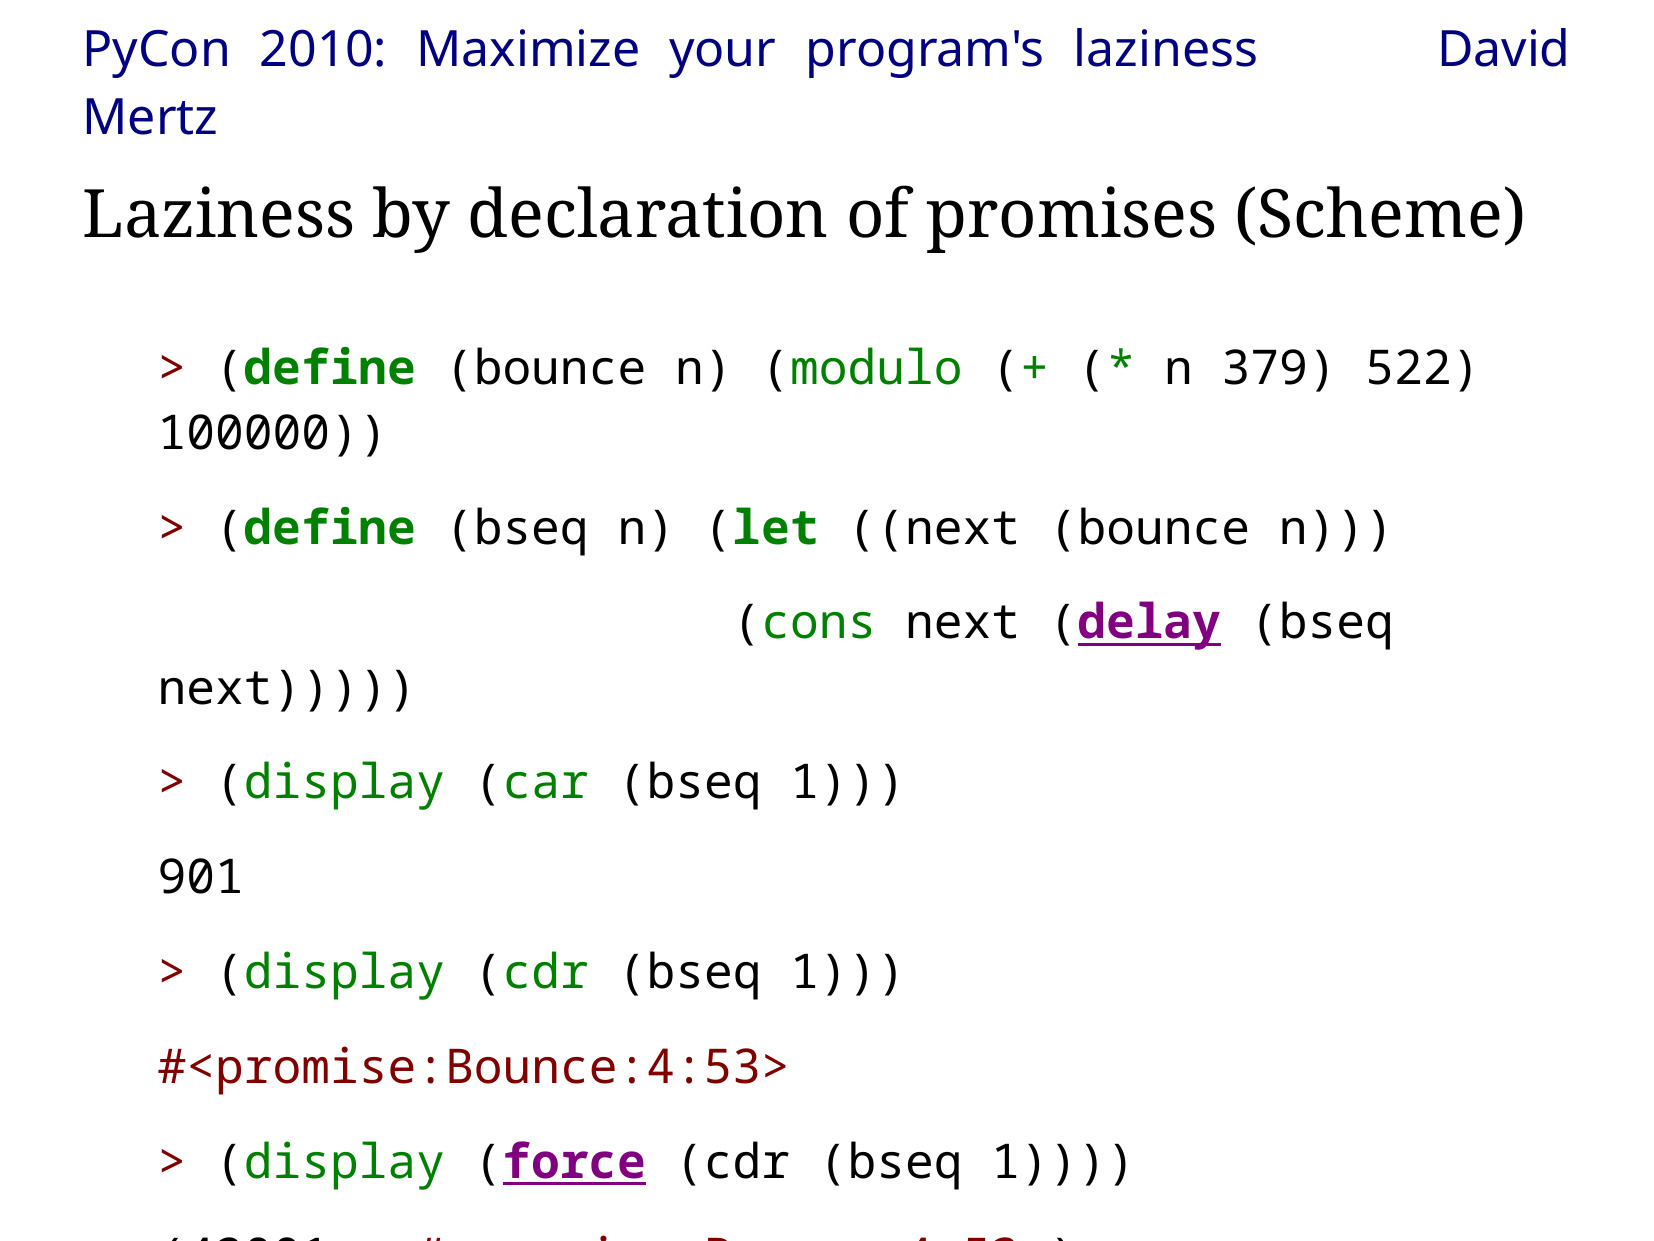

PyCon 2010: Maximize your program's laziness			David Mertz
# Laziness by declaration of promises (Scheme)
> (define (bounce n) (modulo (+ (* n 379) 522) 100000))
> (define (bseq n) (let ((next (bounce n)))
 (cons next (delay (bseq next)))))
> (display (car (bseq 1)))
901
> (display (cdr (bseq 1)))
#<promise:Bounce:4:53>
> (display (force (cdr (bseq 1))))
(42001 . #<promise:Bounce:4:53>)